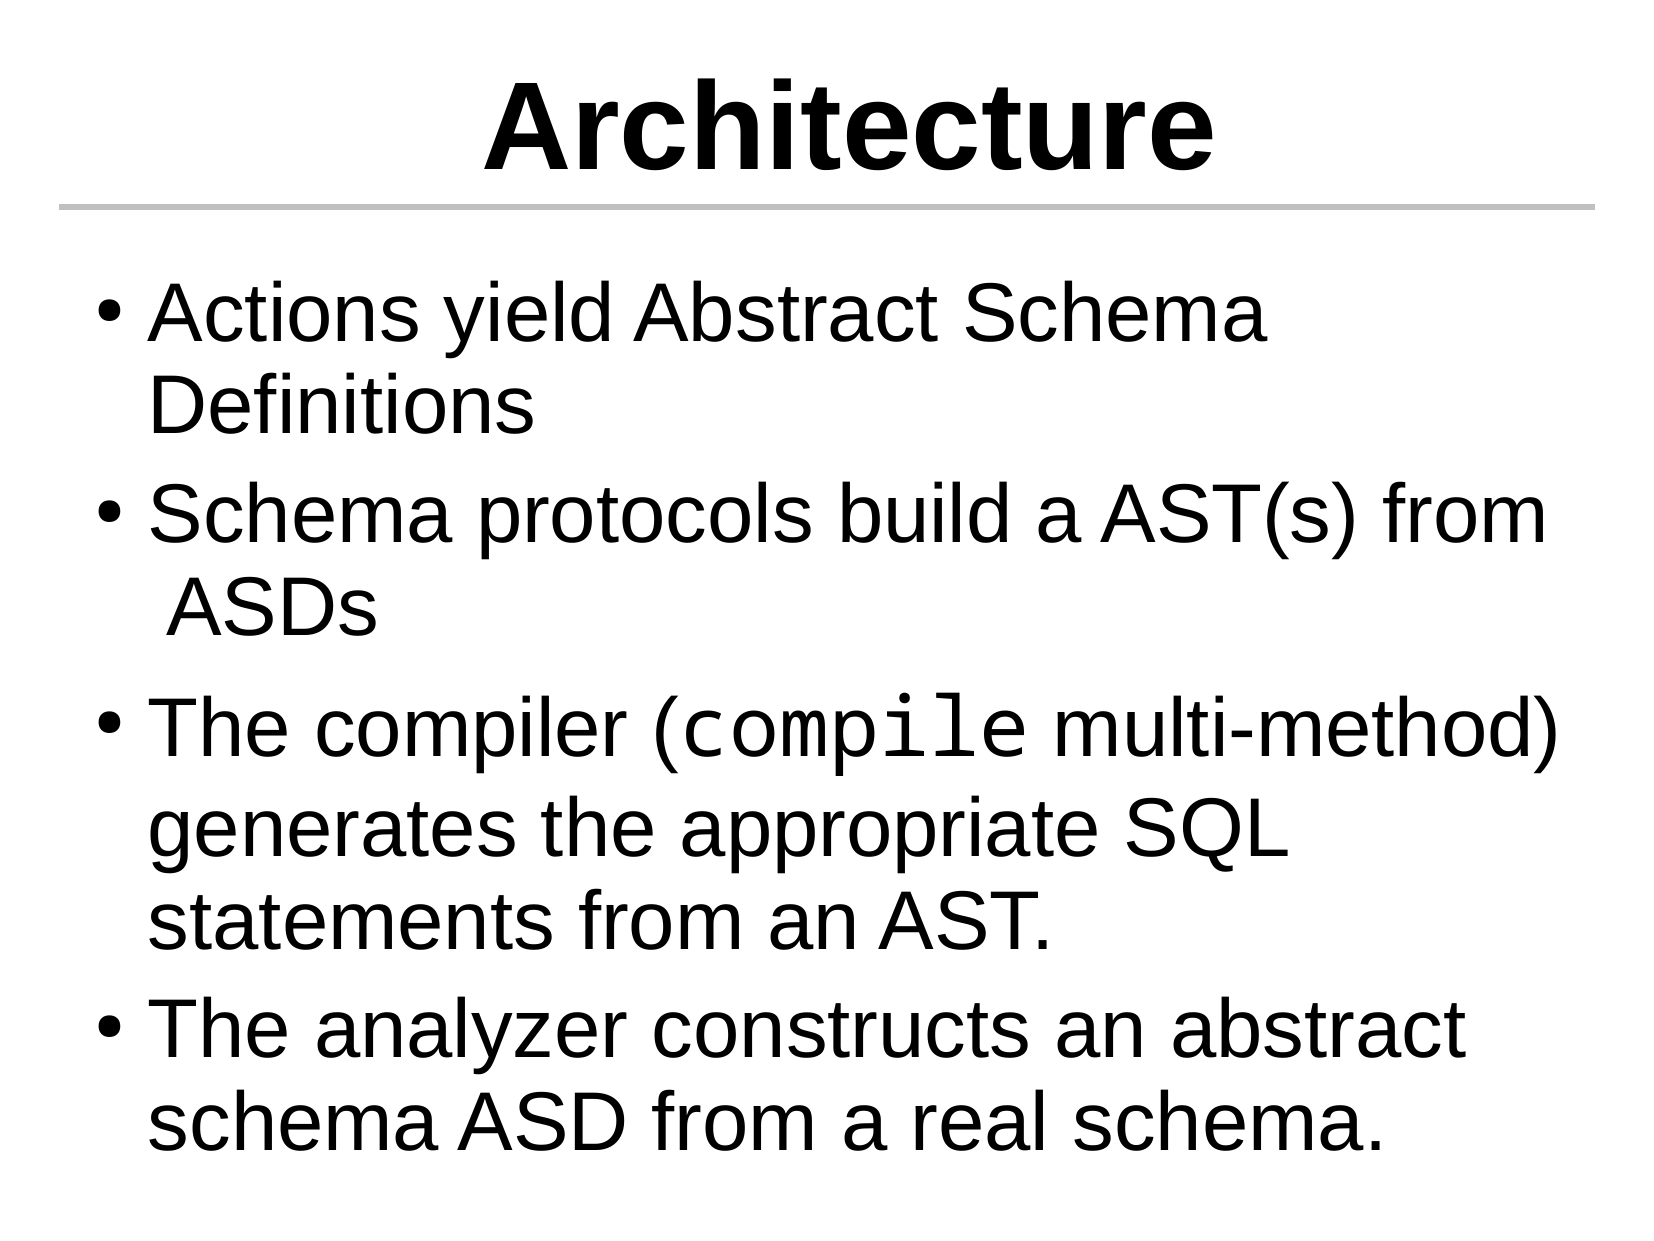

# Architecture
Actions yield Abstract Schema Definitions
Schema protocols build a AST(s) from ASDs
The compiler (compile multi-method) generates the appropriate SQL statements from an AST.
The analyzer constructs an abstract schema ASD from a real schema.